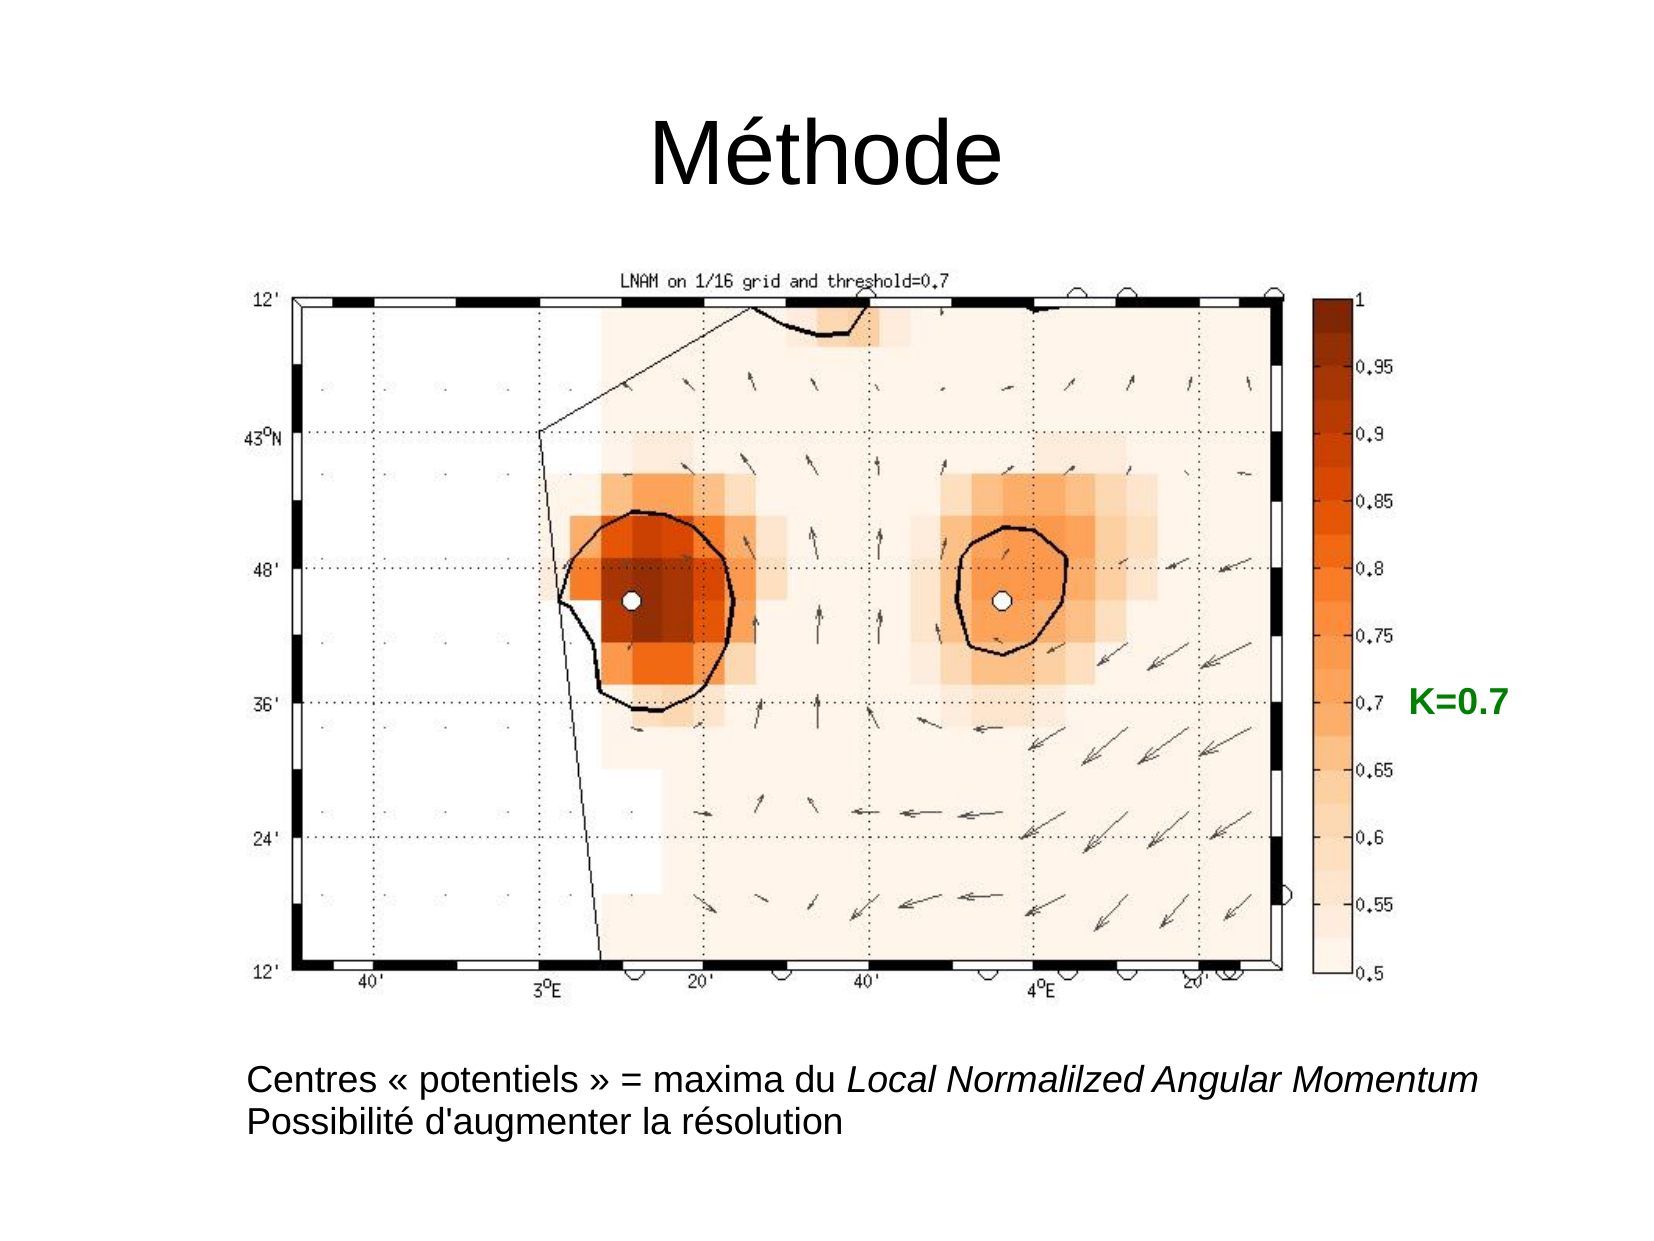

# Méthode
K=0.7
Centres « potentiels » = maxima du Local Normalilzed Angular Momentum
Possibilité d'augmenter la résolution